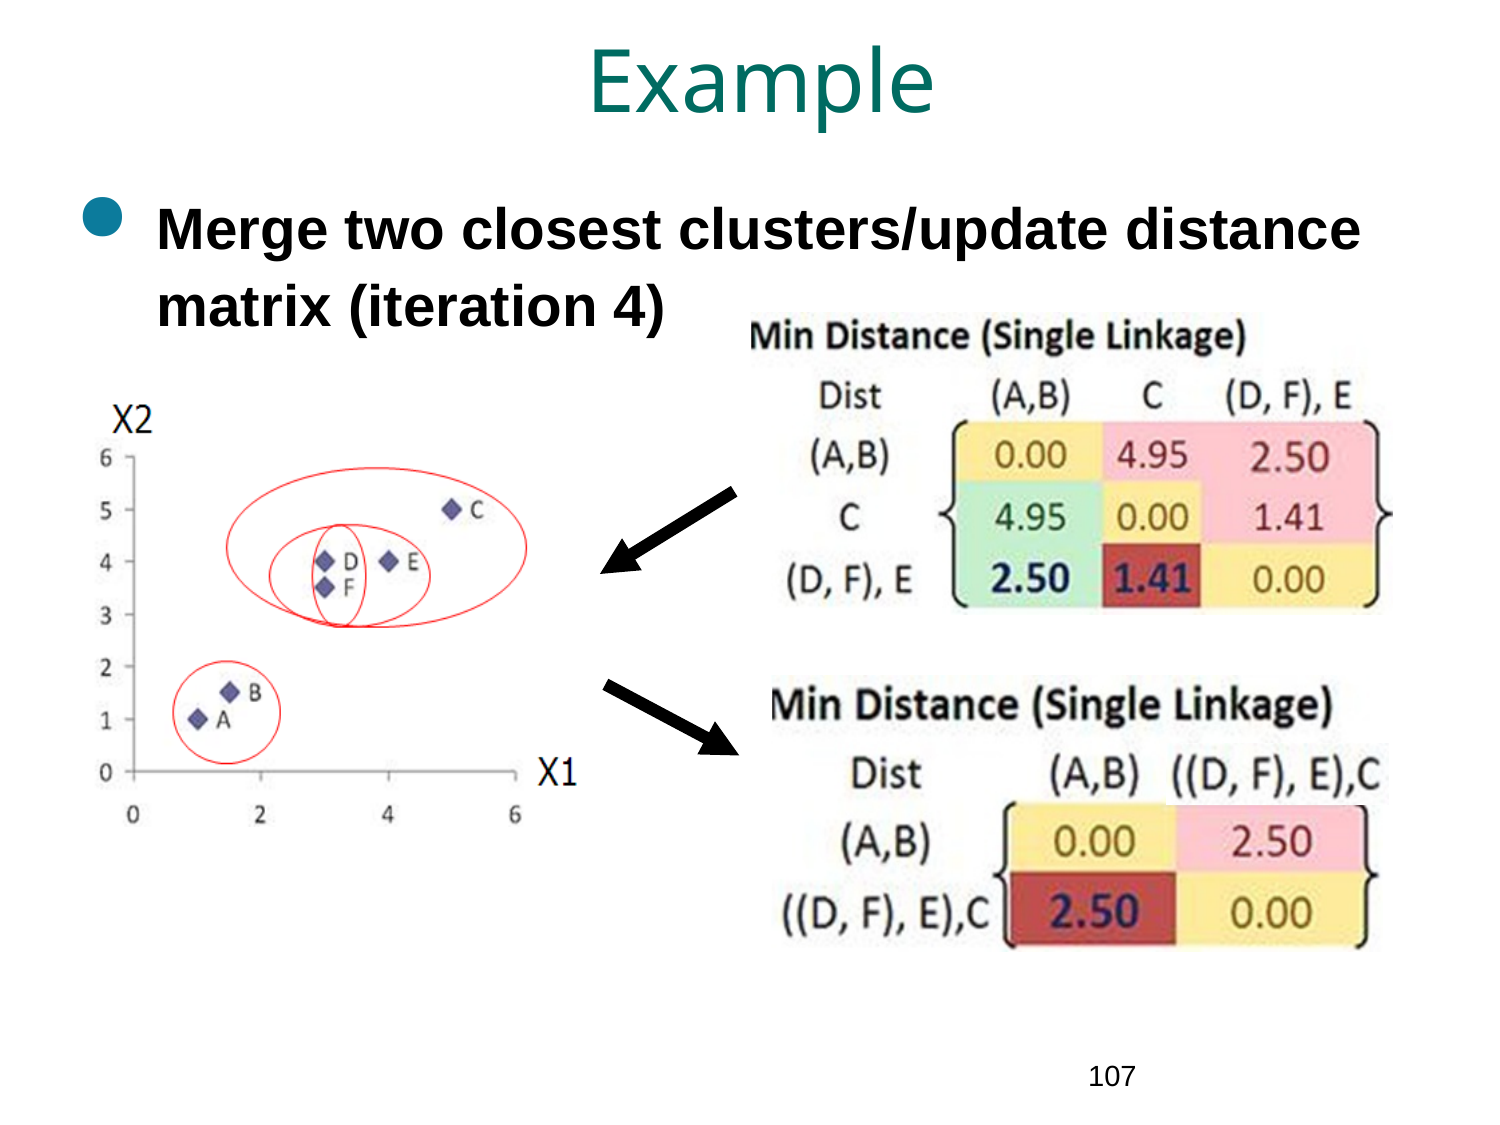

Example
Merge two closest clusters/update distance matrix (iteration 4)